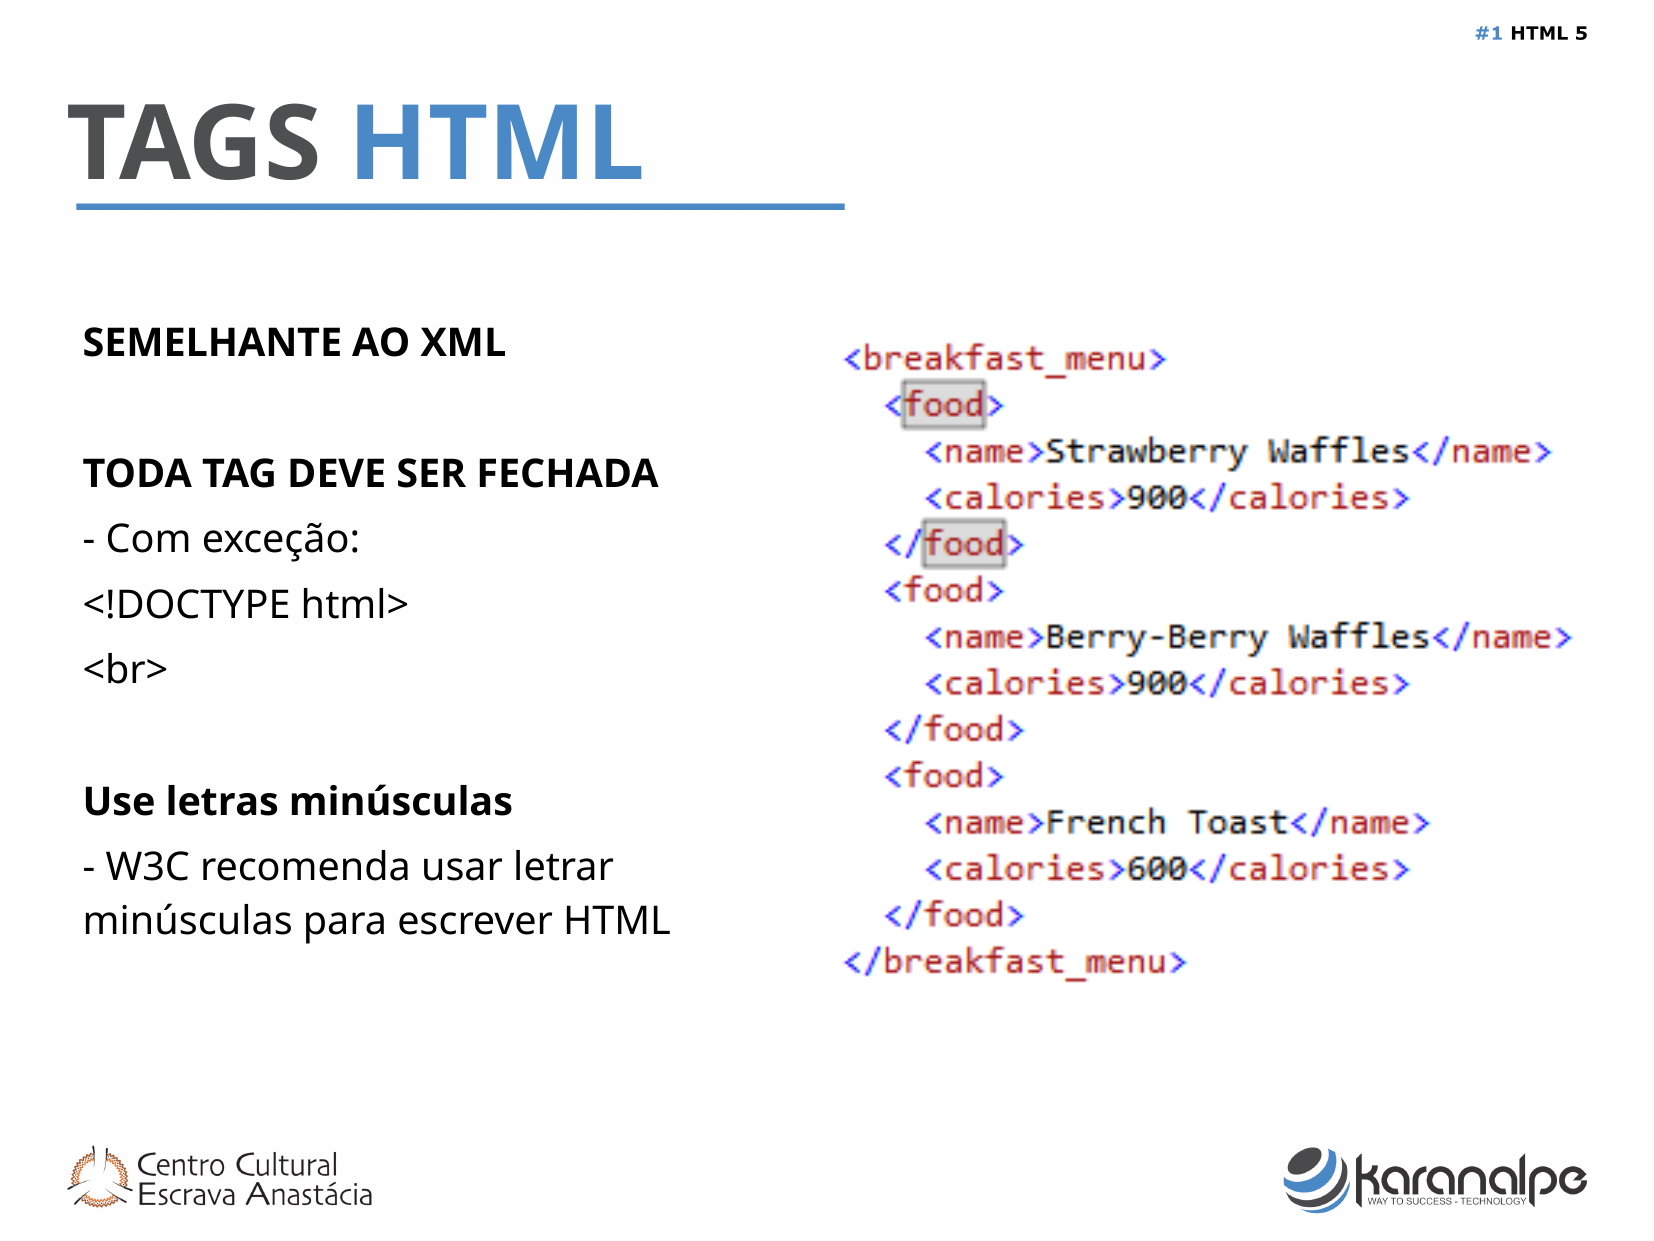

TAGS HTML
# SEMELHANTE AO XML
TODA TAG DEVE SER FECHADA
- Com exceção:
<!DOCTYPE html>
<br>
Use letras minúsculas
- W3C recomenda usar letrar minúsculas para escrever HTML